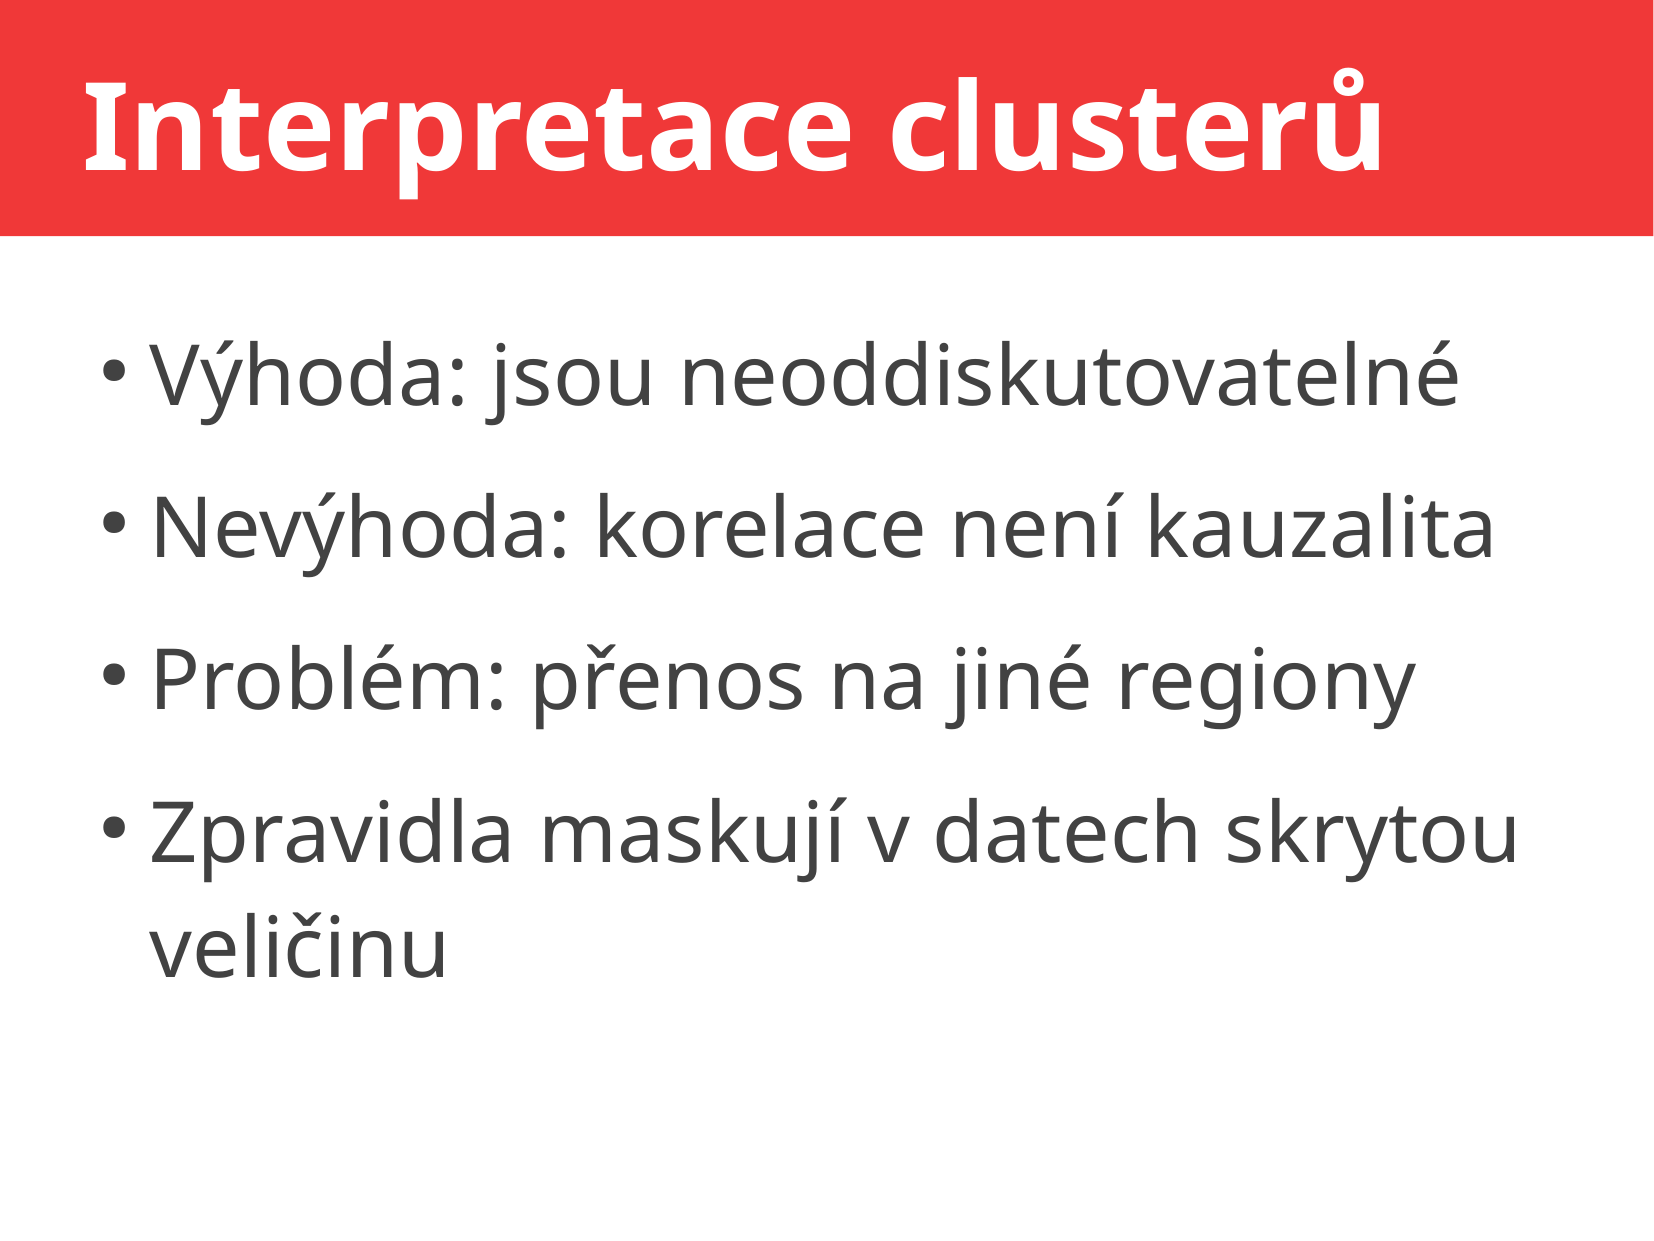

# Interpretace clusterů
Výhoda: jsou neoddiskutovatelné
Nevýhoda: korelace není kauzalita
Problém: přenos na jiné regiony
Zpravidla maskují v datech skrytou veličinu